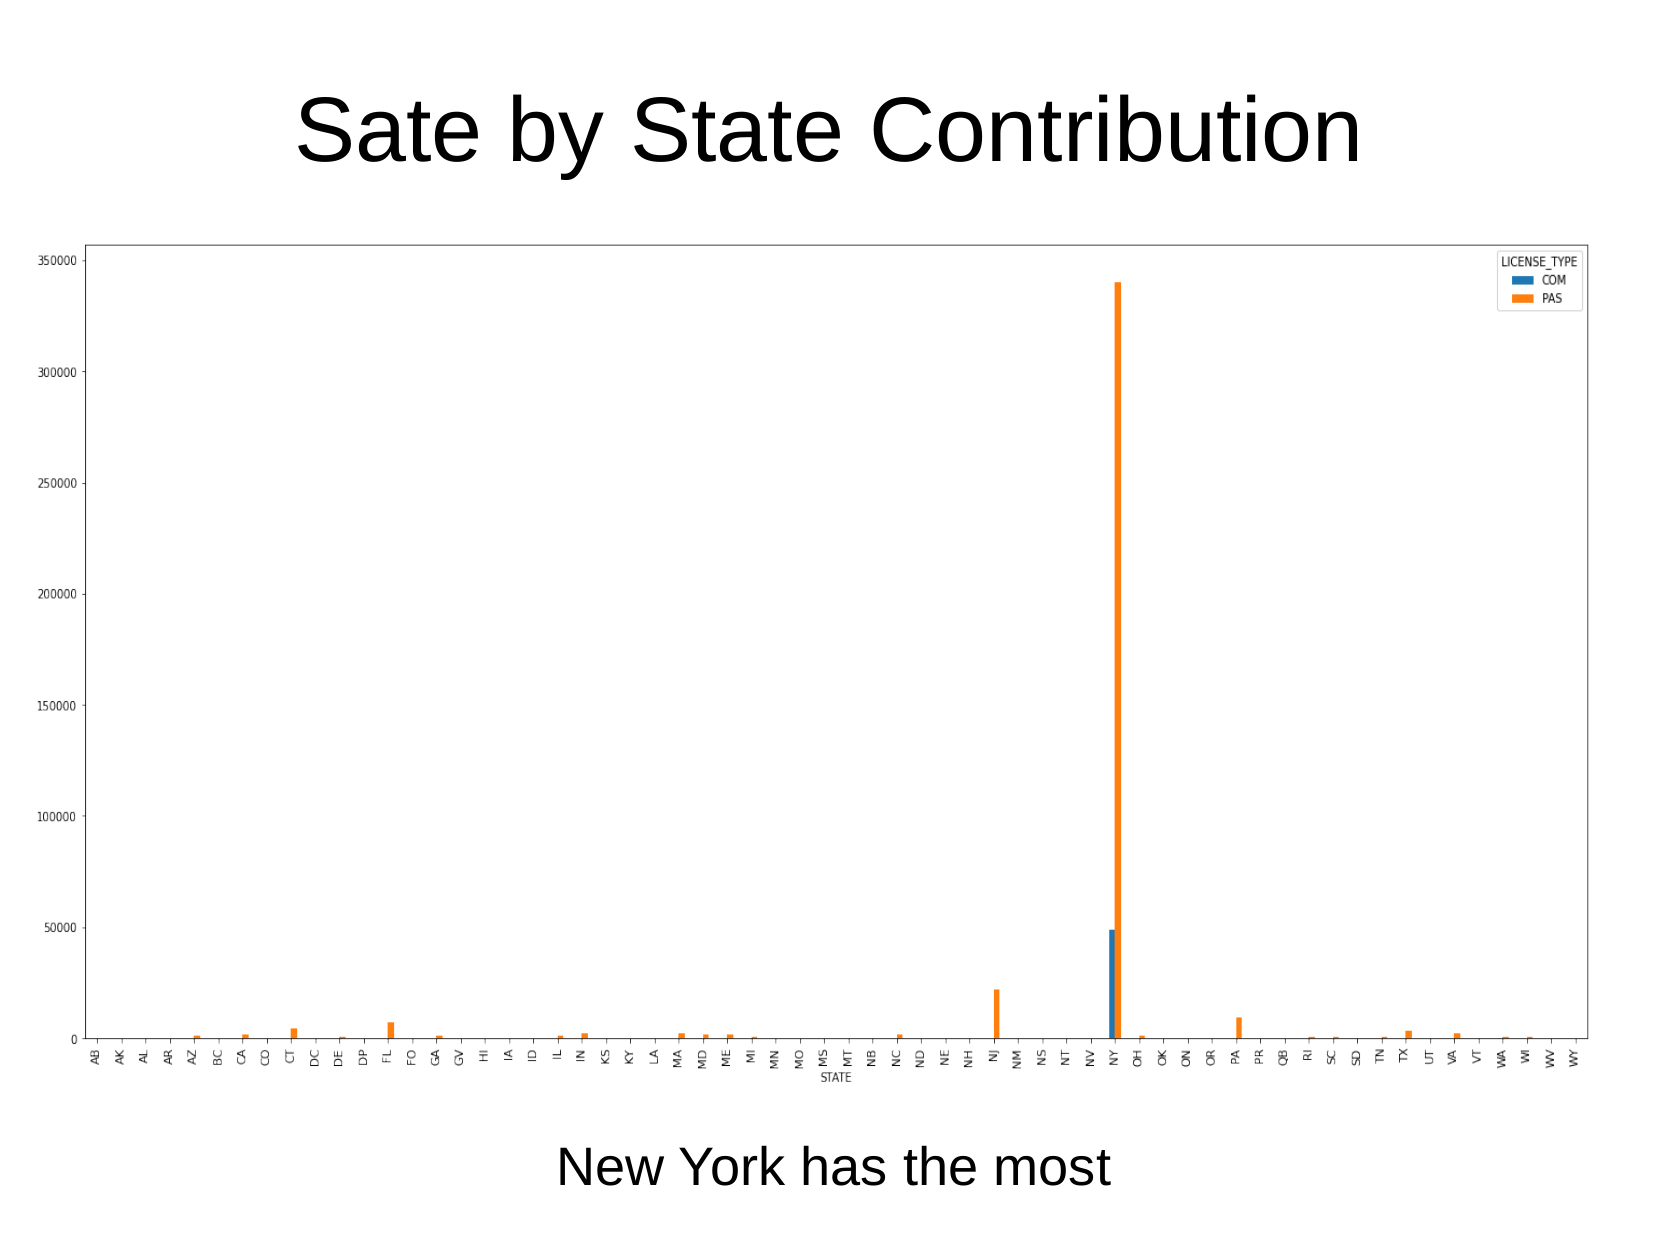

# Sate by State Contribution
New York has the most